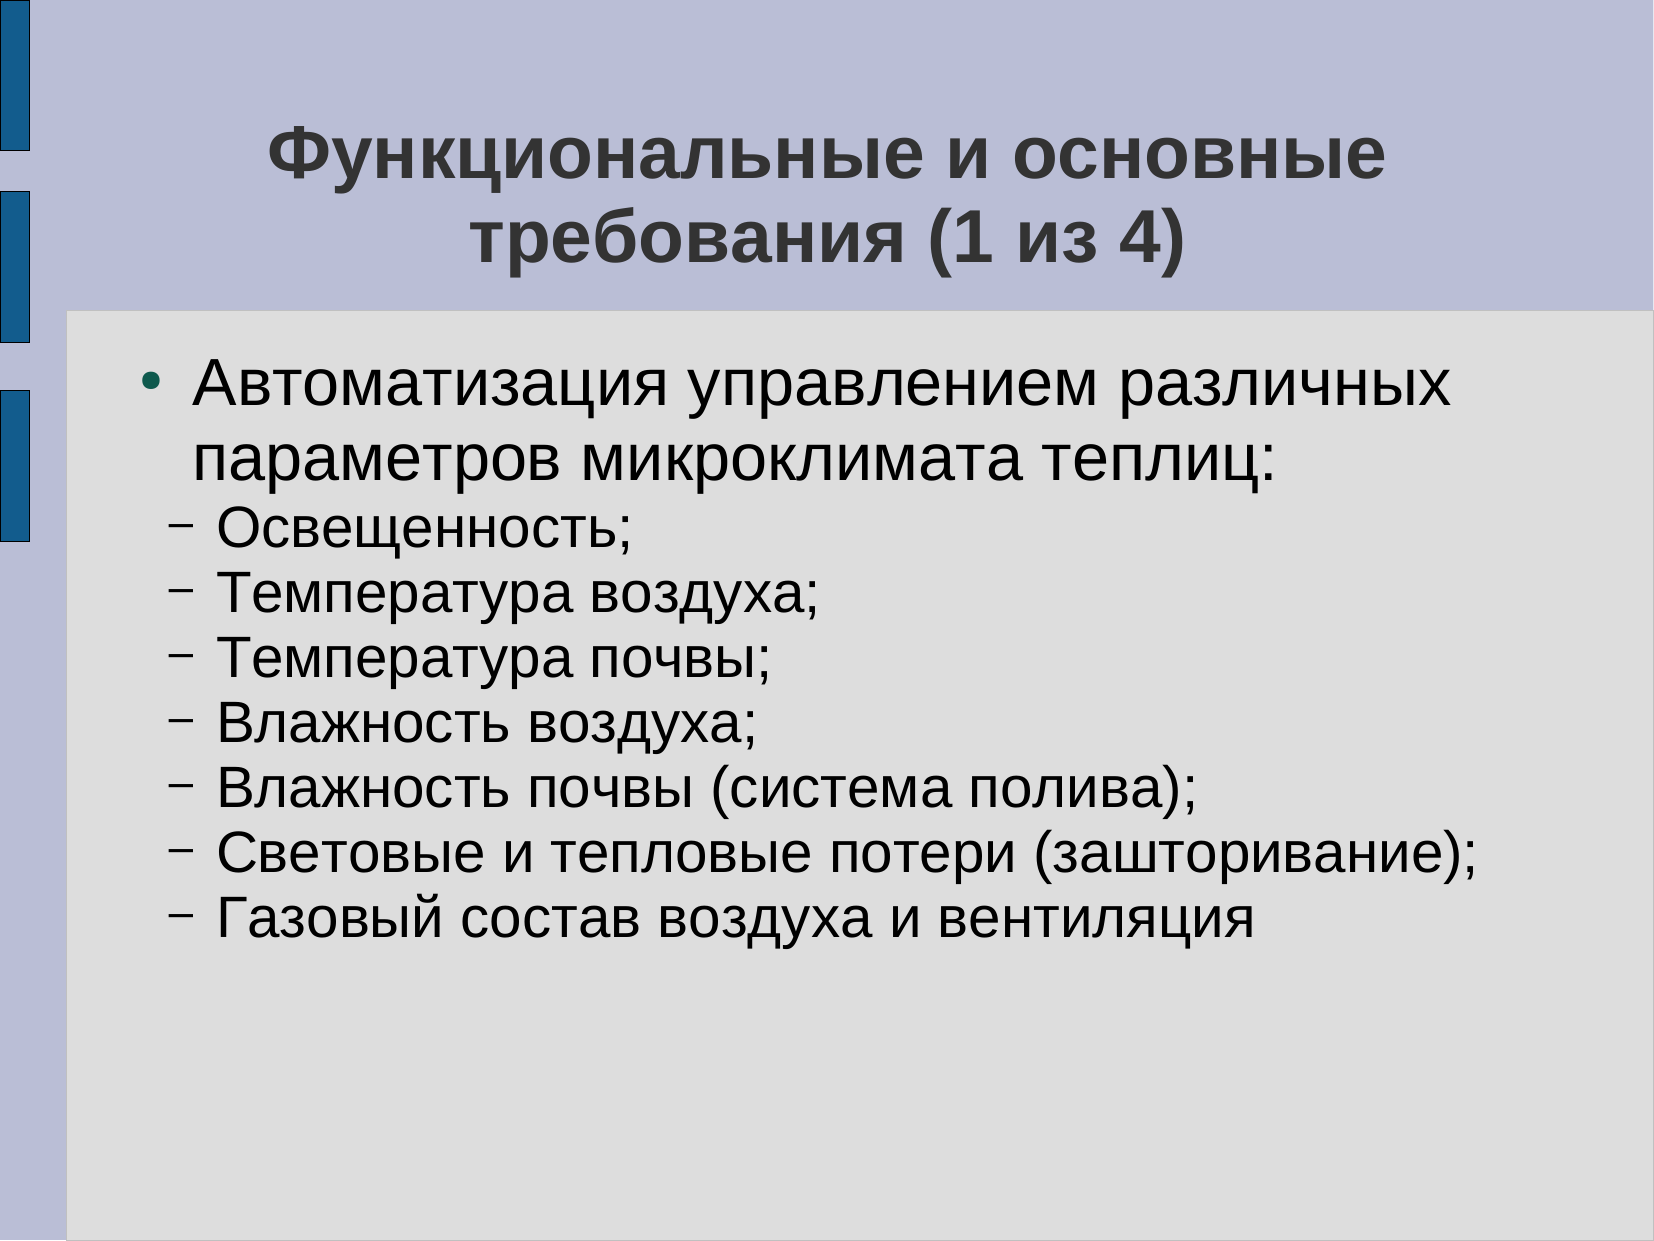

# Функциональные и основные требования (1 из 4)
Автоматизация управлением различных параметров микроклимата теплиц:
Освещенность;
Температура воздуха;
Температура почвы;
Влажность воздуха;
Влажность почвы (система полива);
Световые и тепловые потери (зашторивание);
Газовый состав воздуха и вентиляция